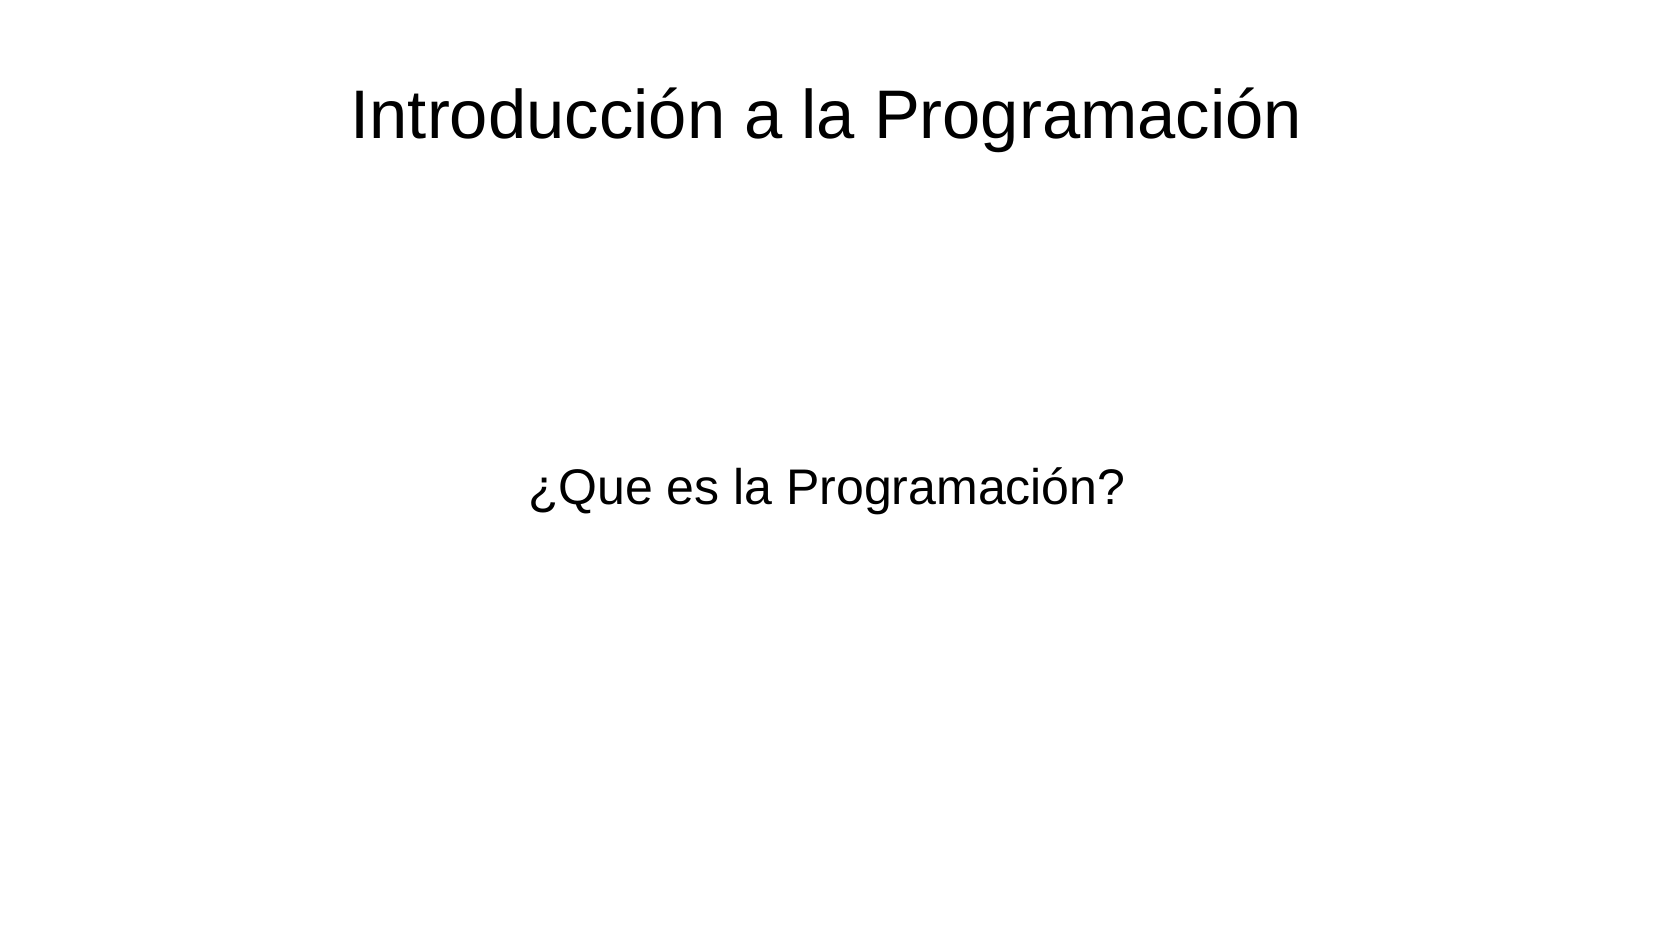

# Introducción a la Programación
¿Que es la Programación?